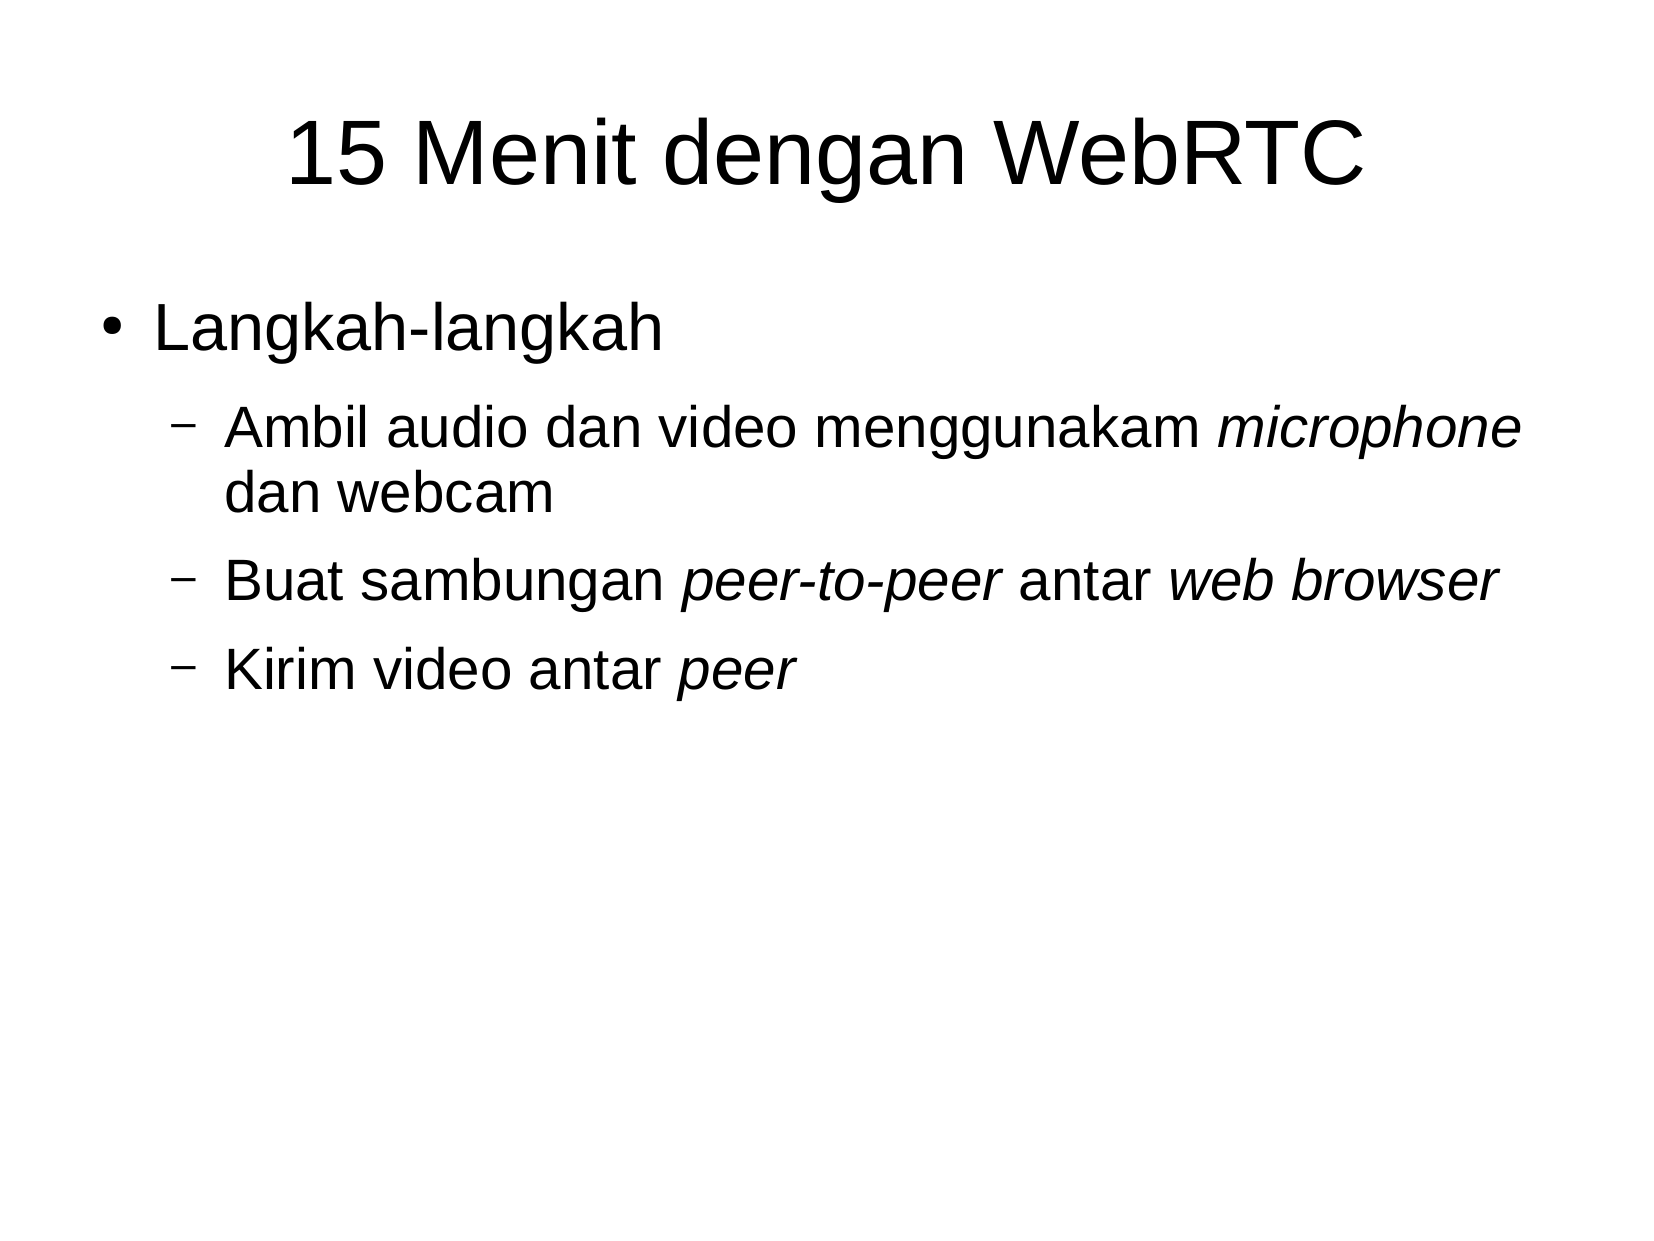

# 15 Menit dengan WebRTC
Langkah-langkah
Ambil audio dan video menggunakam microphone dan webcam
Buat sambungan peer-to-peer antar web browser
Kirim video antar peer